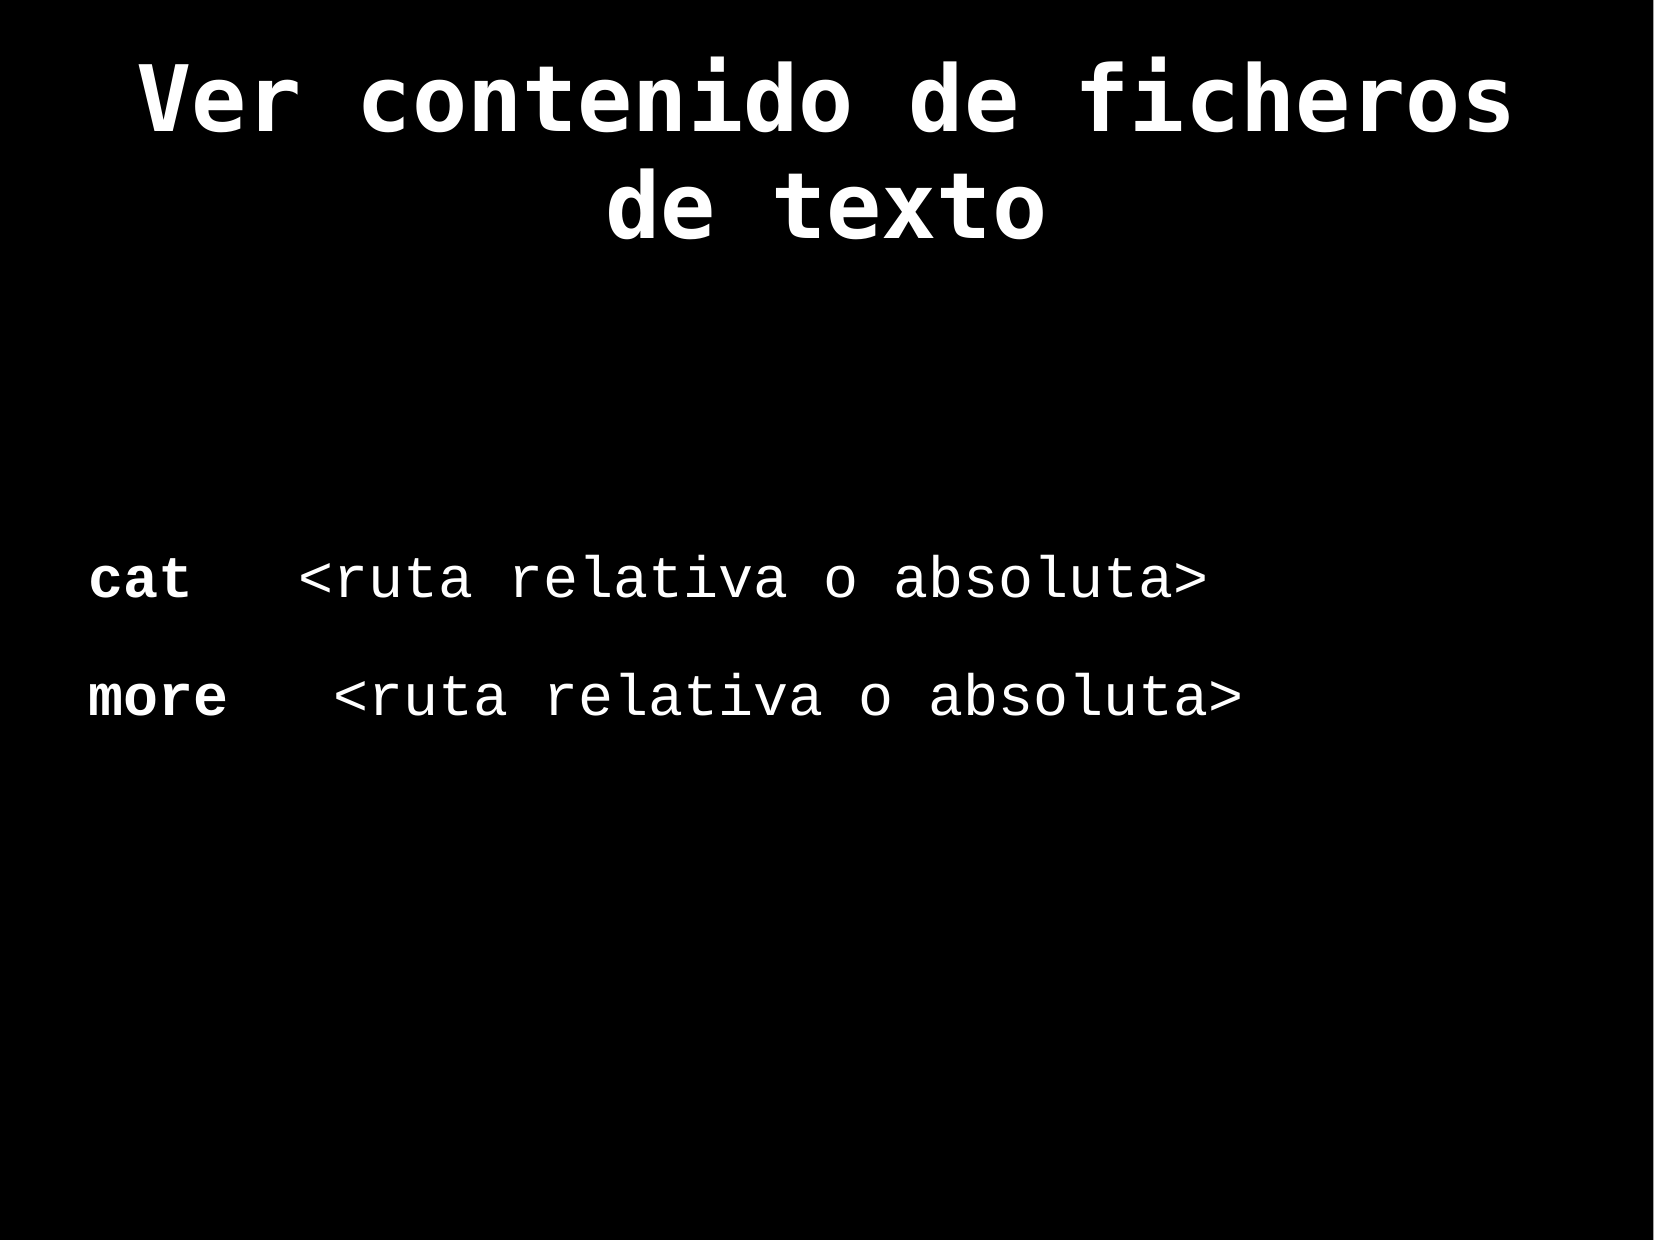

# Ver contenido de ficheros de texto
cat <ruta relativa o absoluta>
more <ruta relativa o absoluta>